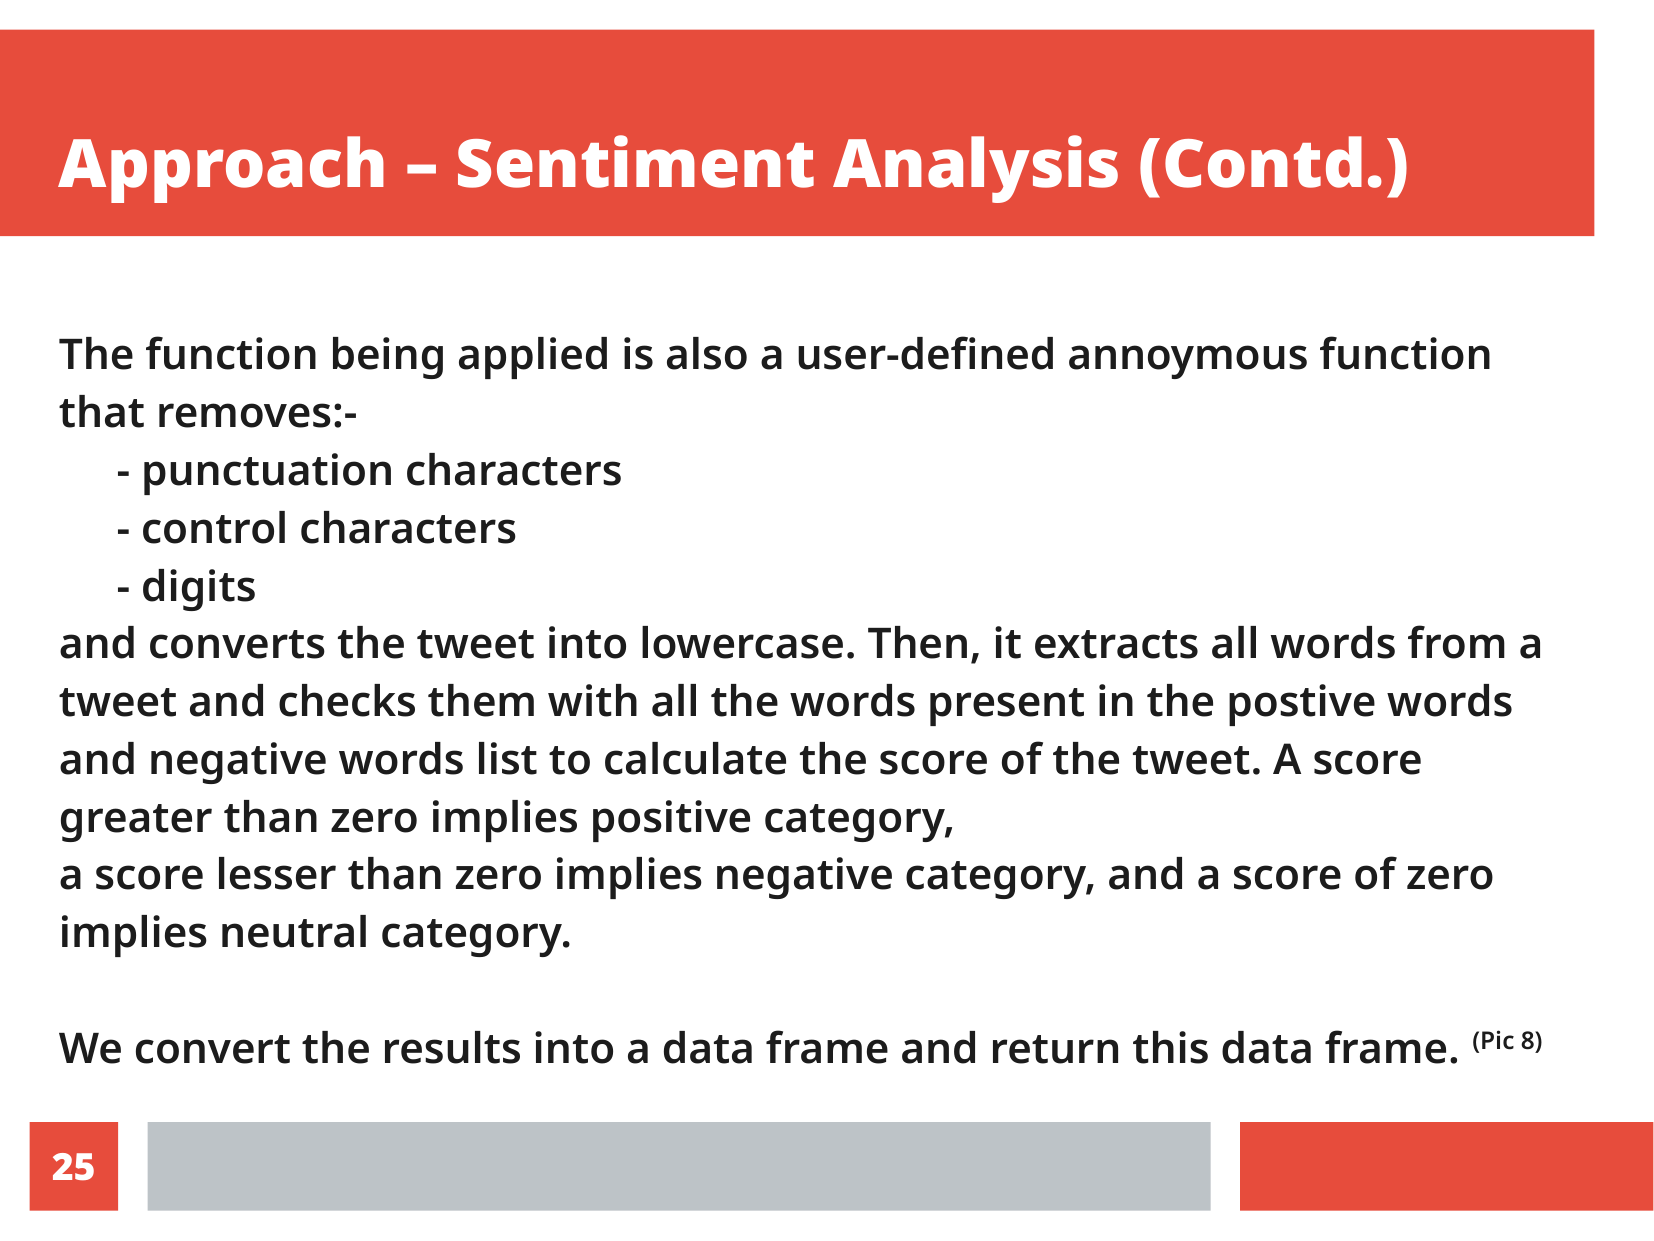

# Approach – Sentiment Analysis (Contd.)
The function being applied is also a user-defined annoymous function that removes:-
	- punctuation characters
	- control characters
	- digits
and converts the tweet into lowercase. Then, it extracts all words from a tweet and checks them with all the words present in the postive words and negative words list to calculate the score of the tweet. A score greater than zero implies positive category,
a score lesser than zero implies negative category, and a score of zero implies neutral category.
We convert the results into a data frame and return this data frame. (Pic 8)
25